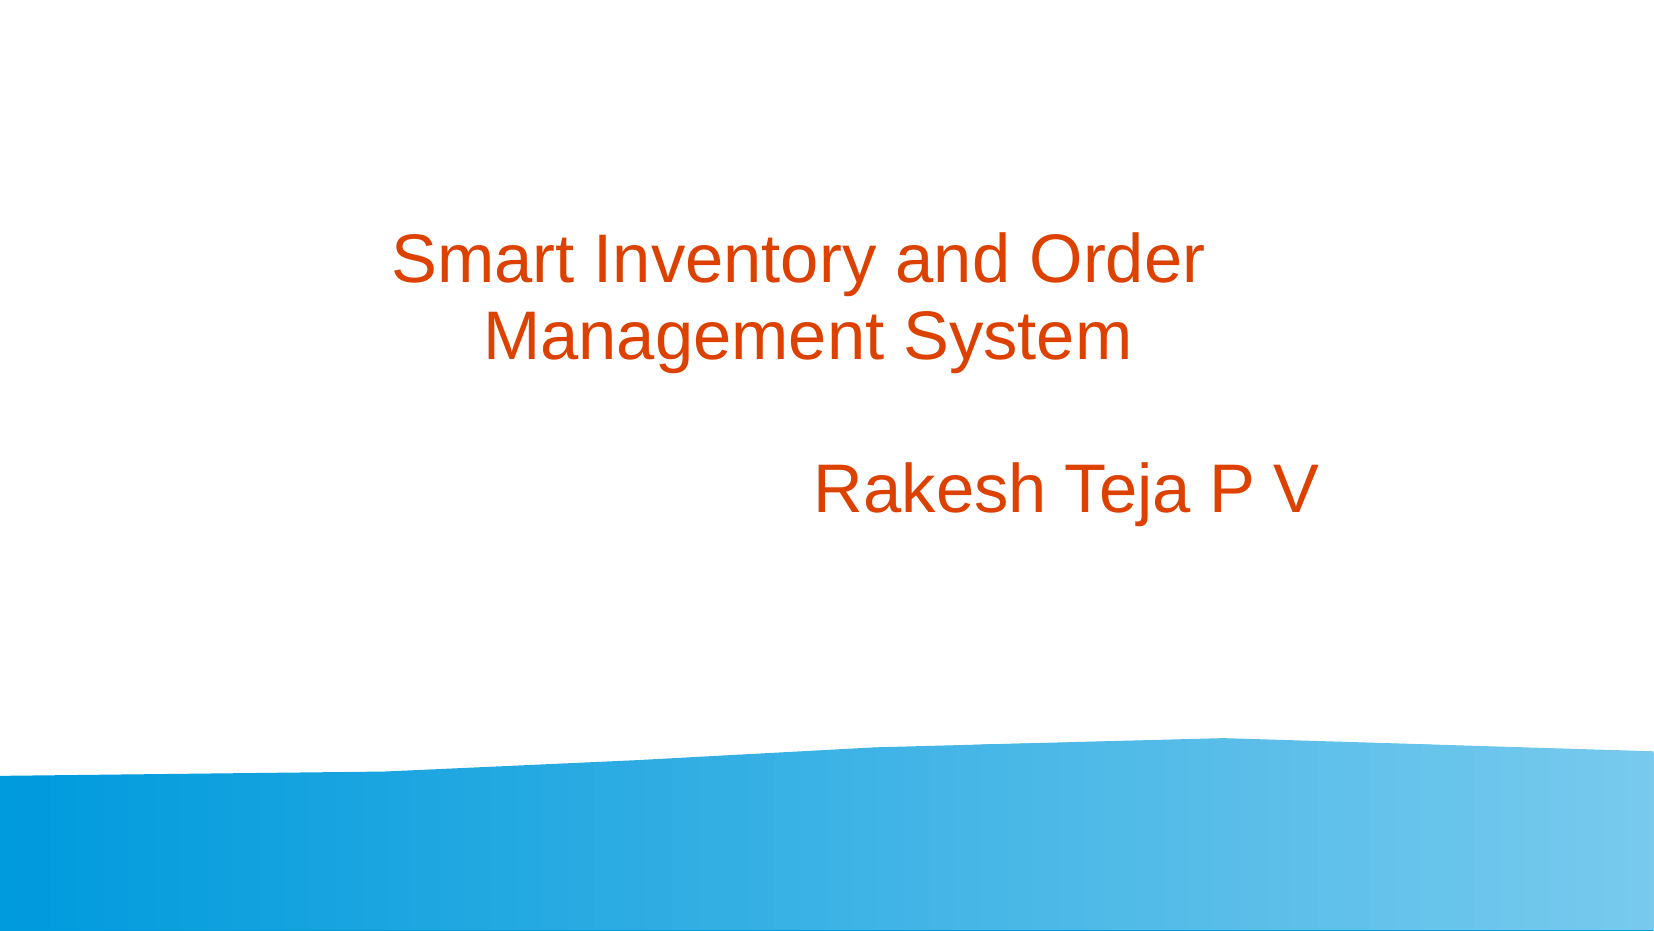

# Smart Inventory and Order Management System Rakesh Teja P V